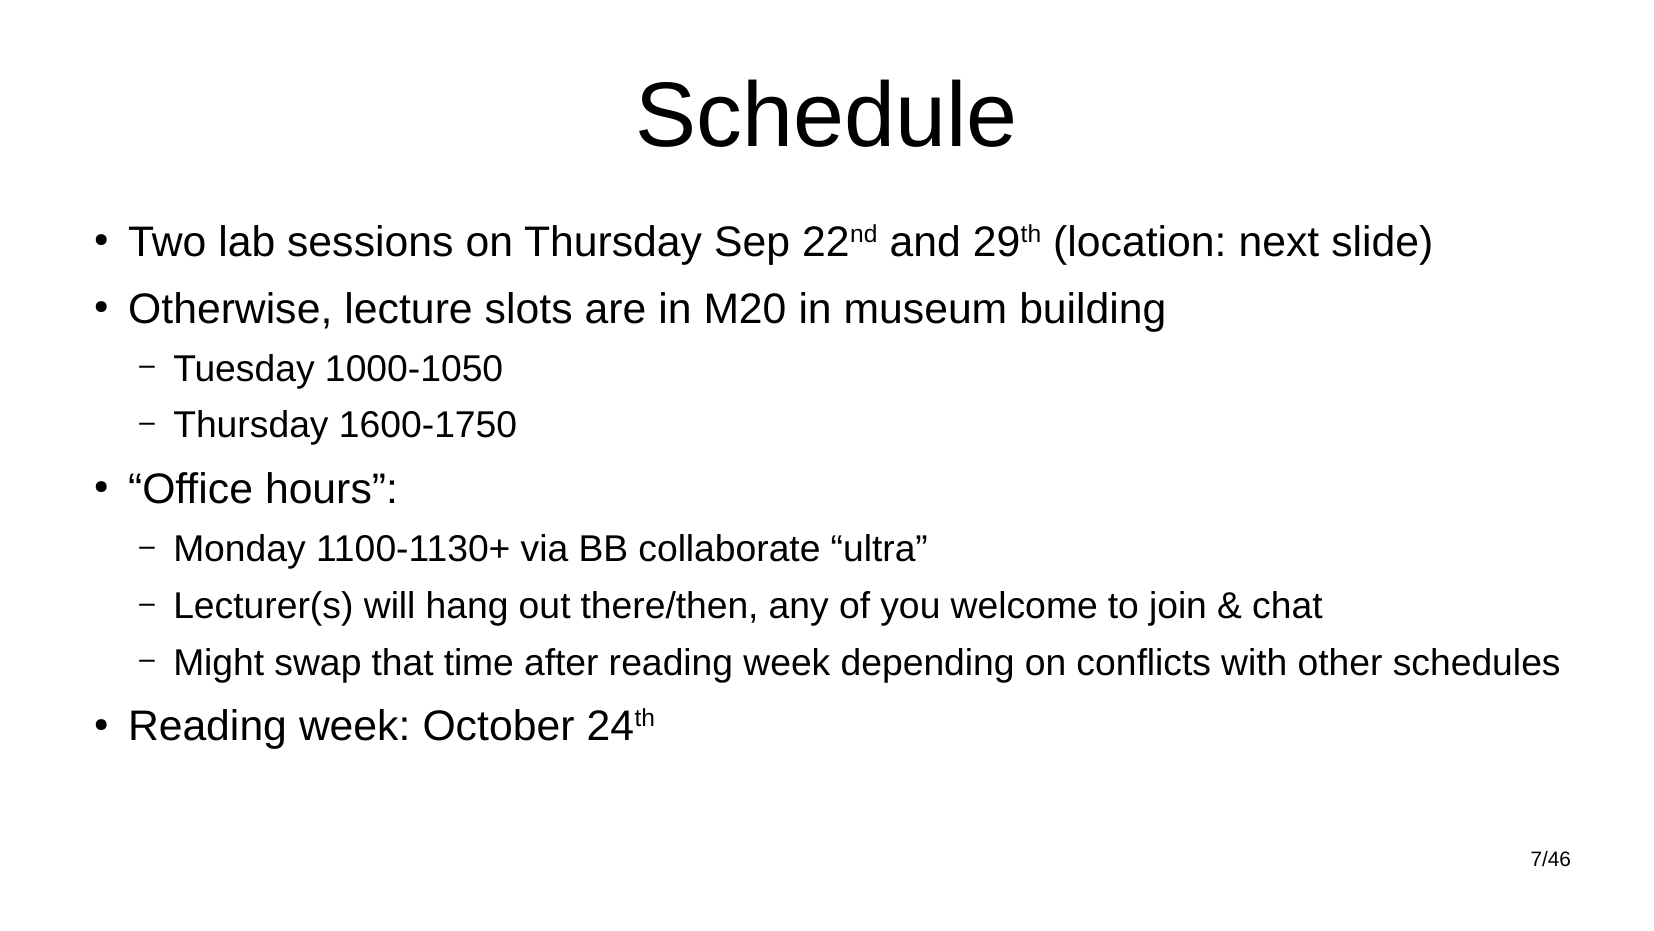

# Schedule
Two lab sessions on Thursday Sep 22nd and 29th (location: next slide)
Otherwise, lecture slots are in M20 in museum building
Tuesday 1000-1050
Thursday 1600-1750
“Office hours”:
Monday 1100-1130+ via BB collaborate “ultra”
Lecturer(s) will hang out there/then, any of you welcome to join & chat
Might swap that time after reading week depending on conflicts with other schedules
Reading week: October 24th
7